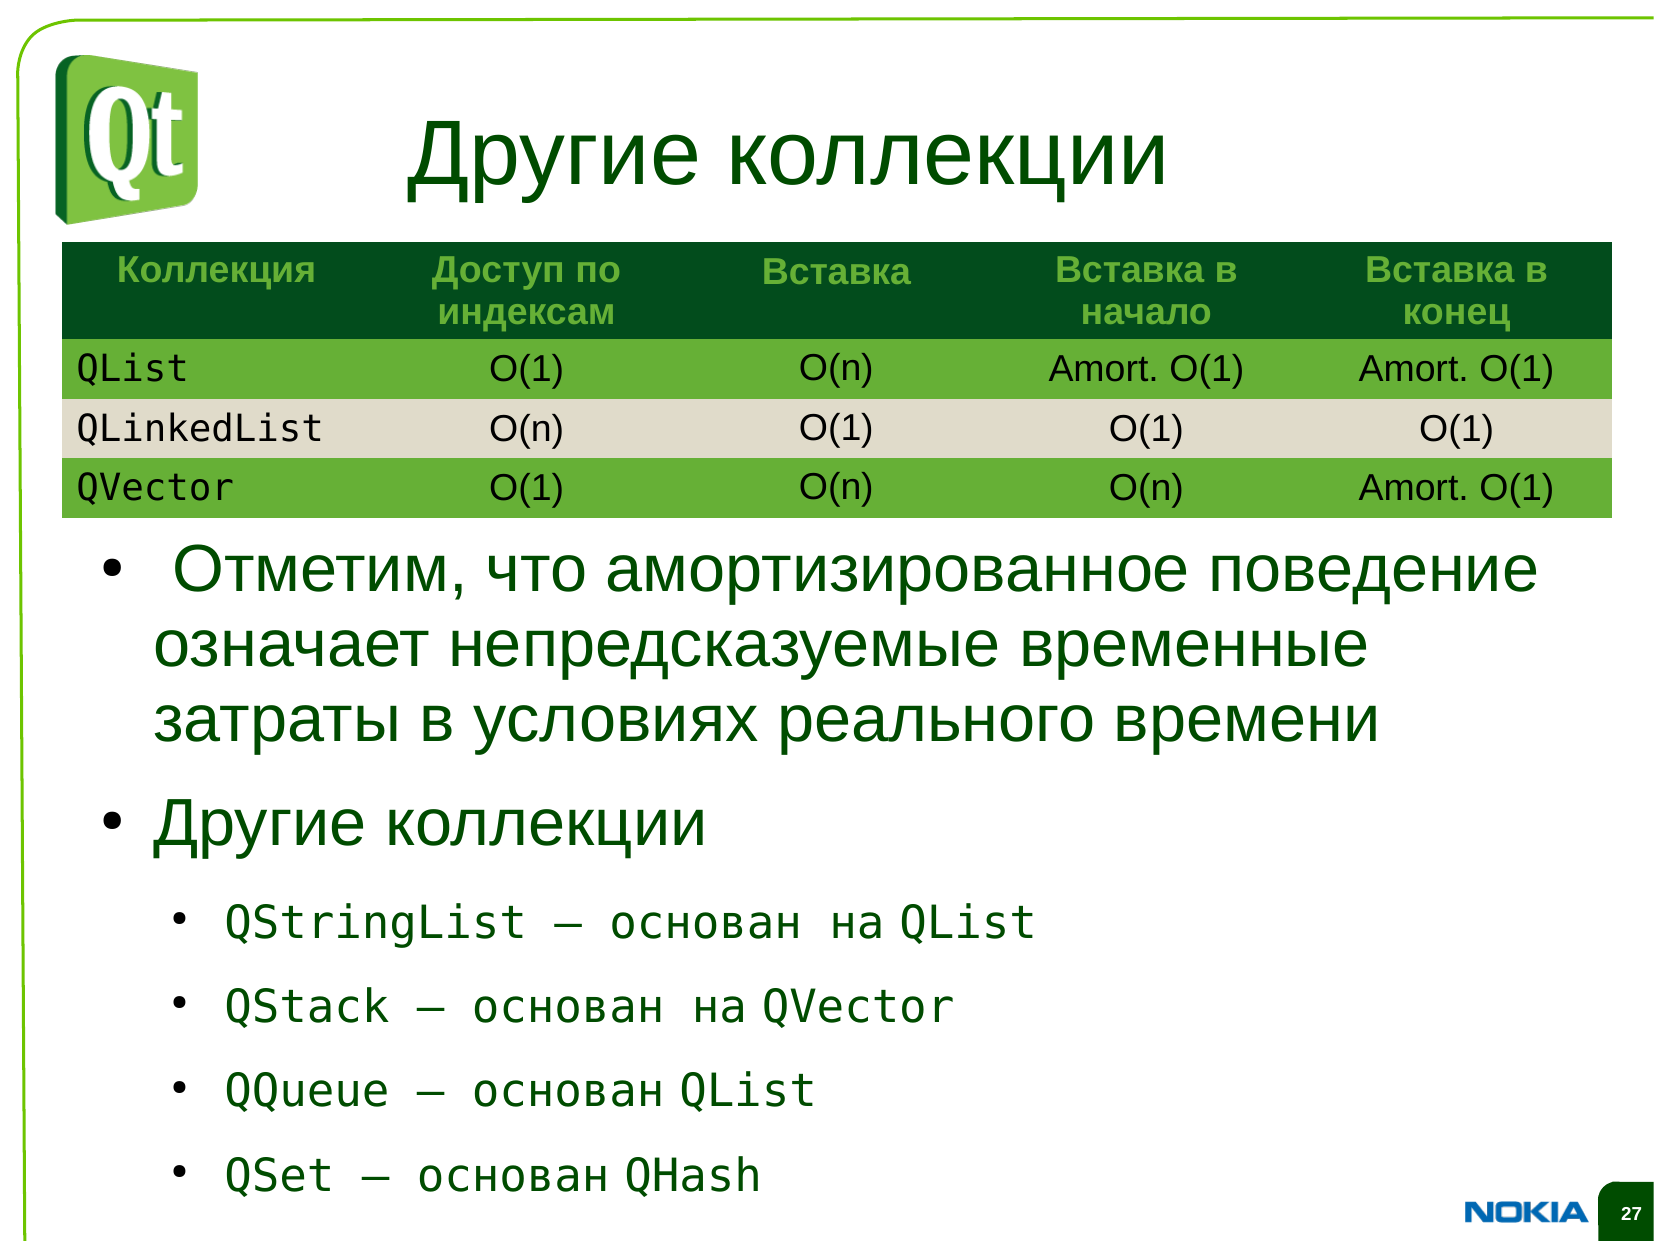

# Другие коллекции
| Коллекция | Доступ по индексам | Вставка | Вставка в начало | Вставка в конец |
| --- | --- | --- | --- | --- |
| QList | O(1) | O(n) | Amort. O(1) | Amort. O(1) |
| QLinkedList | O(n) | O(1) | O(1) | O(1) |
| QVector | O(1) | O(n) | O(n) | Amort. O(1) |
 Отметим, что амортизированное поведение означает непредсказуемые временные затраты в условиях реального времени
Другие коллекции
QStringList – основан на QList
QStack – основан на QVector
QQueue – основан QList
QSet – основан QHash